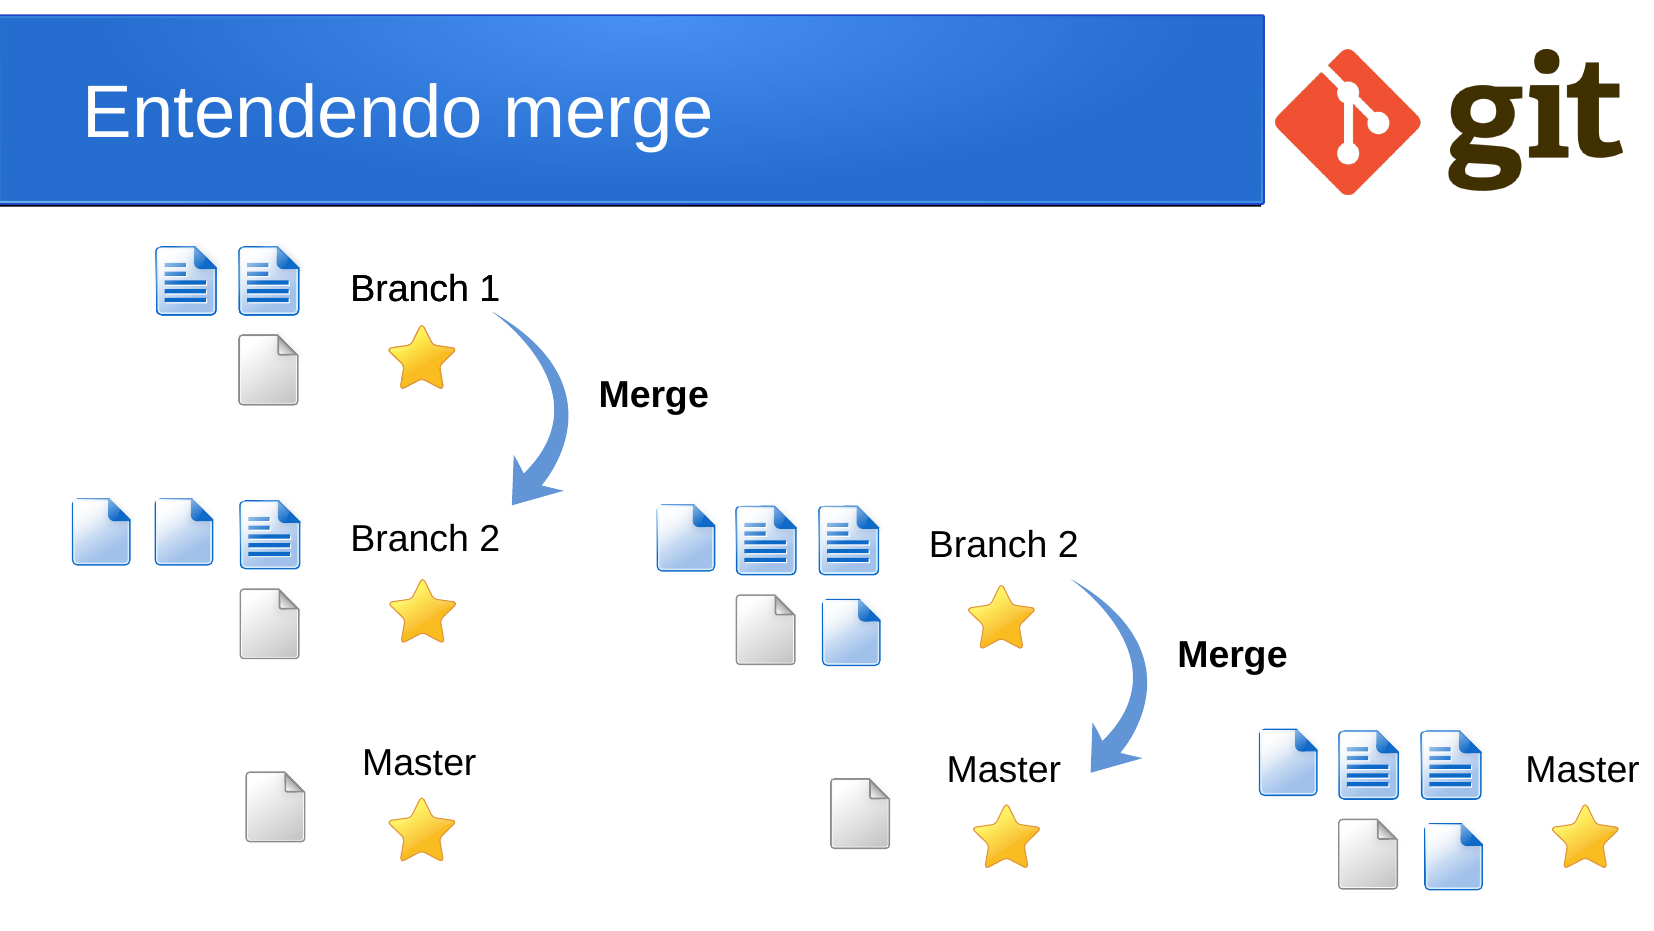

# Entendendo merge
Branch 1
Branch 1
Merge
Branch 2
Branch 2
Merge
Master
Master
Master